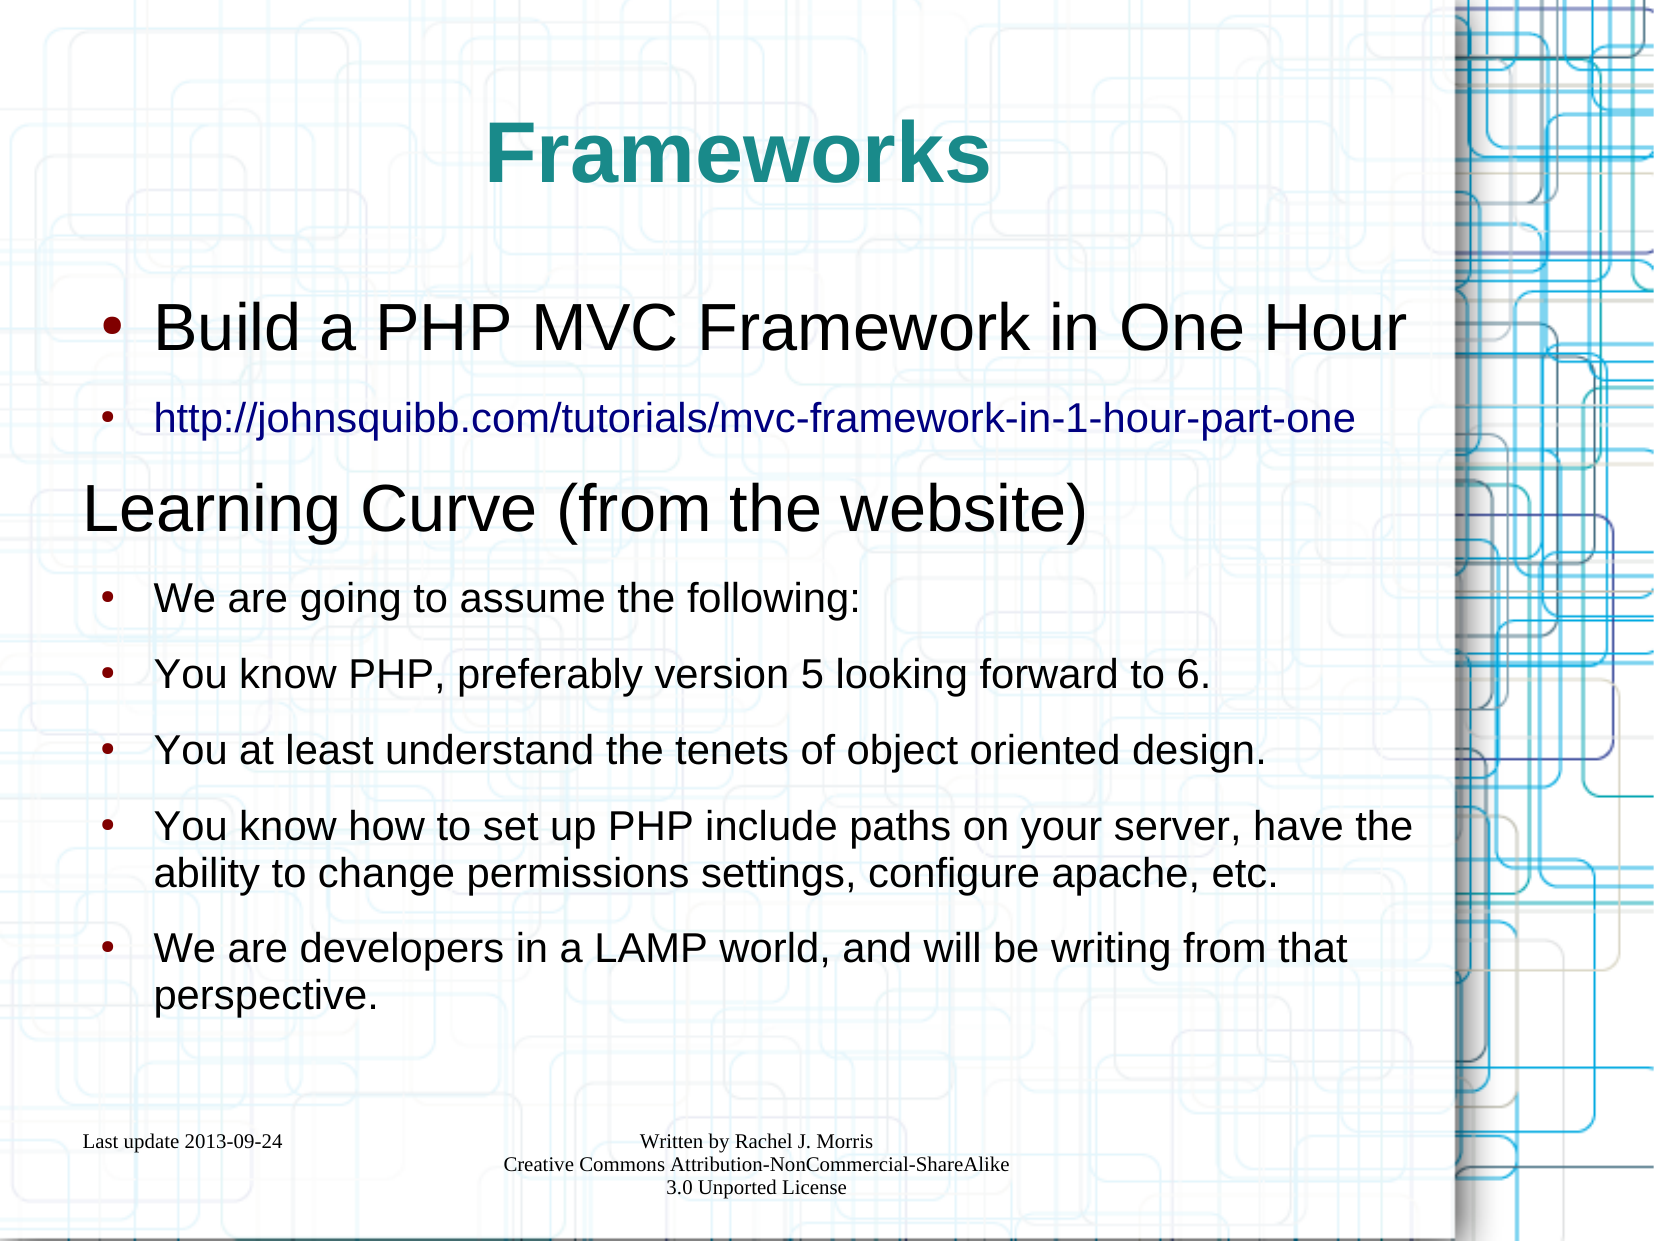

# Frameworks
Build a PHP MVC Framework in One Hour
http://johnsquibb.com/tutorials/mvc-framework-in-1-hour-part-one
Learning Curve (from the website)
We are going to assume the following:
You know PHP, preferably version 5 looking forward to 6.
You at least understand the tenets of object oriented design.
You know how to set up PHP include paths on your server, have the ability to change permissions settings, configure apache, etc.
We are developers in a LAMP world, and will be writing from that perspective.